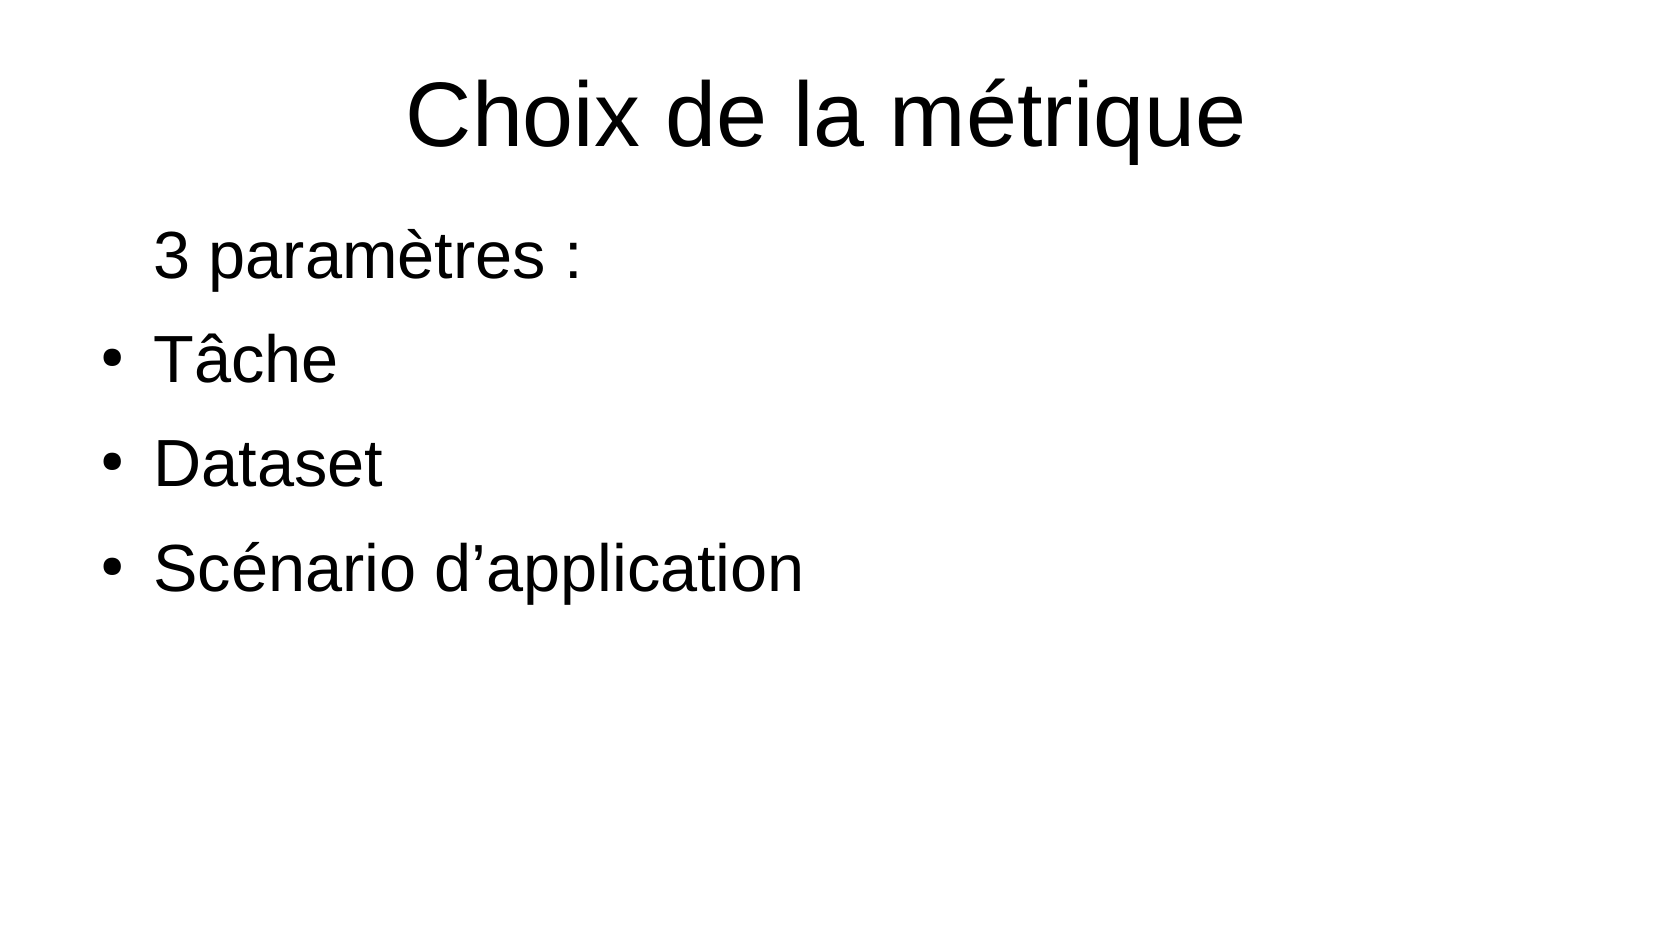

# Choix de la métrique
3 paramètres :
Tâche
Dataset
Scénario d’application